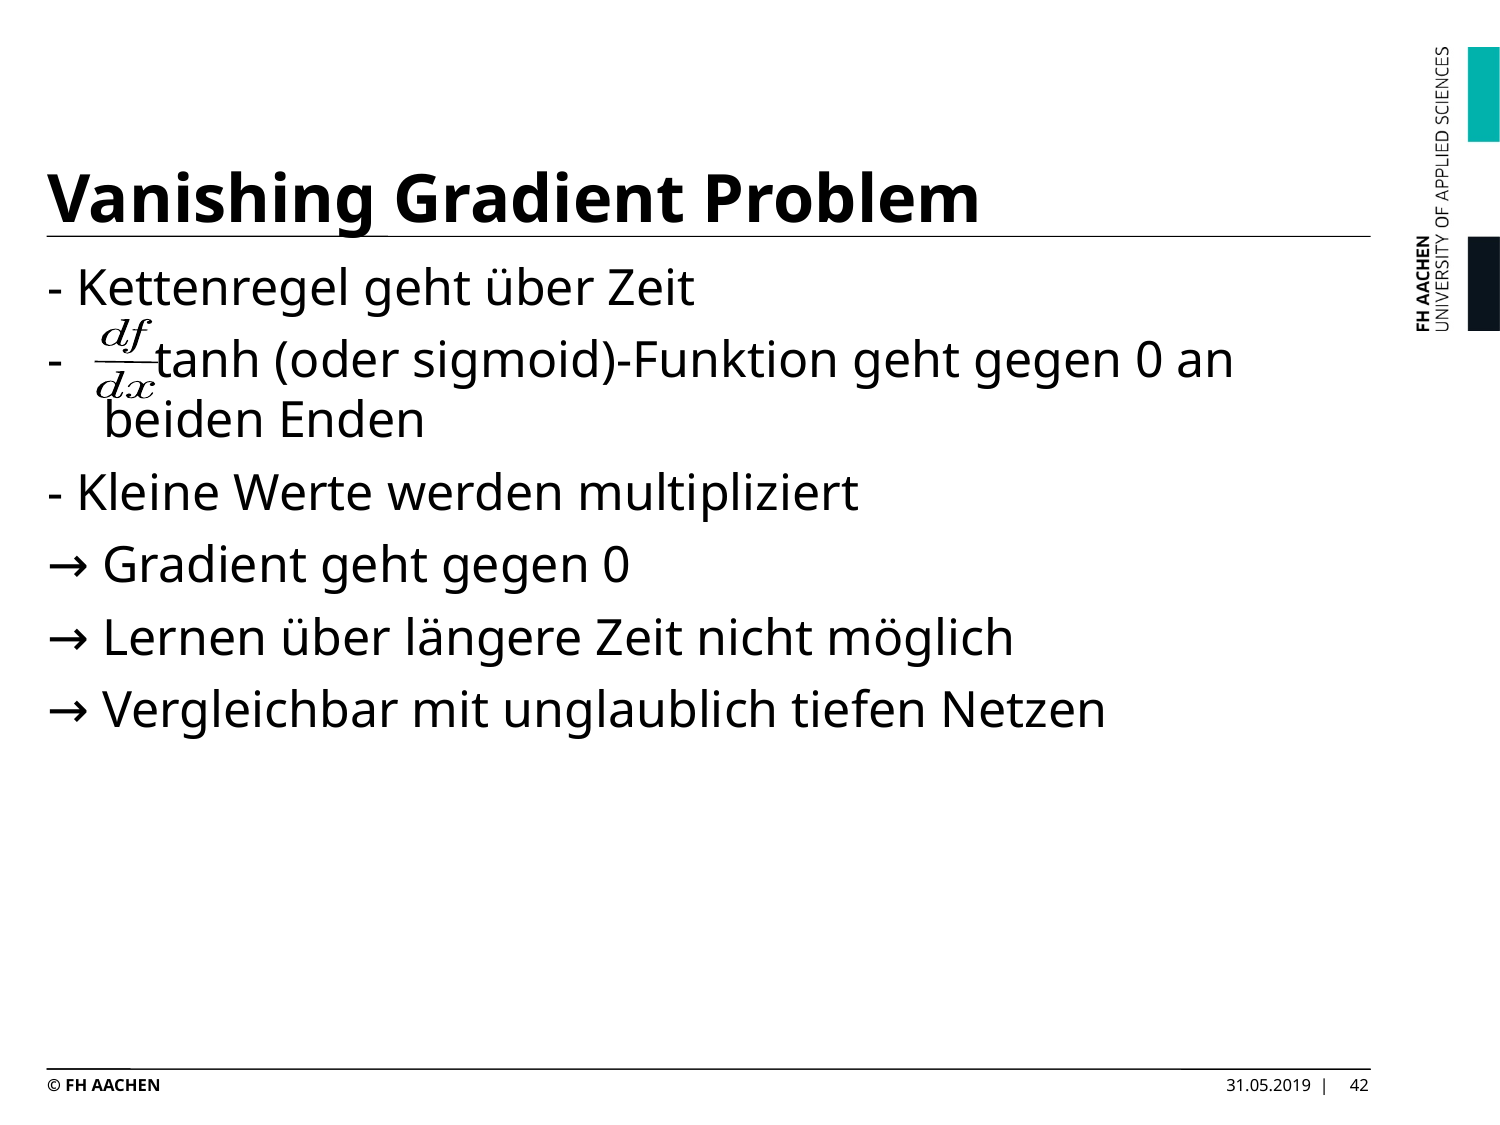

# Vanishing Gradient Problem
- Kettenregel geht über Zeit
- tanh (oder sigmoid)-Funktion geht gegen 0 an beiden Enden
- Kleine Werte werden multipliziert
→ Gradient geht gegen 0
→ Lernen über längere Zeit nicht möglich
→ Vergleichbar mit unglaublich tiefen Netzen
31.05.2019
42